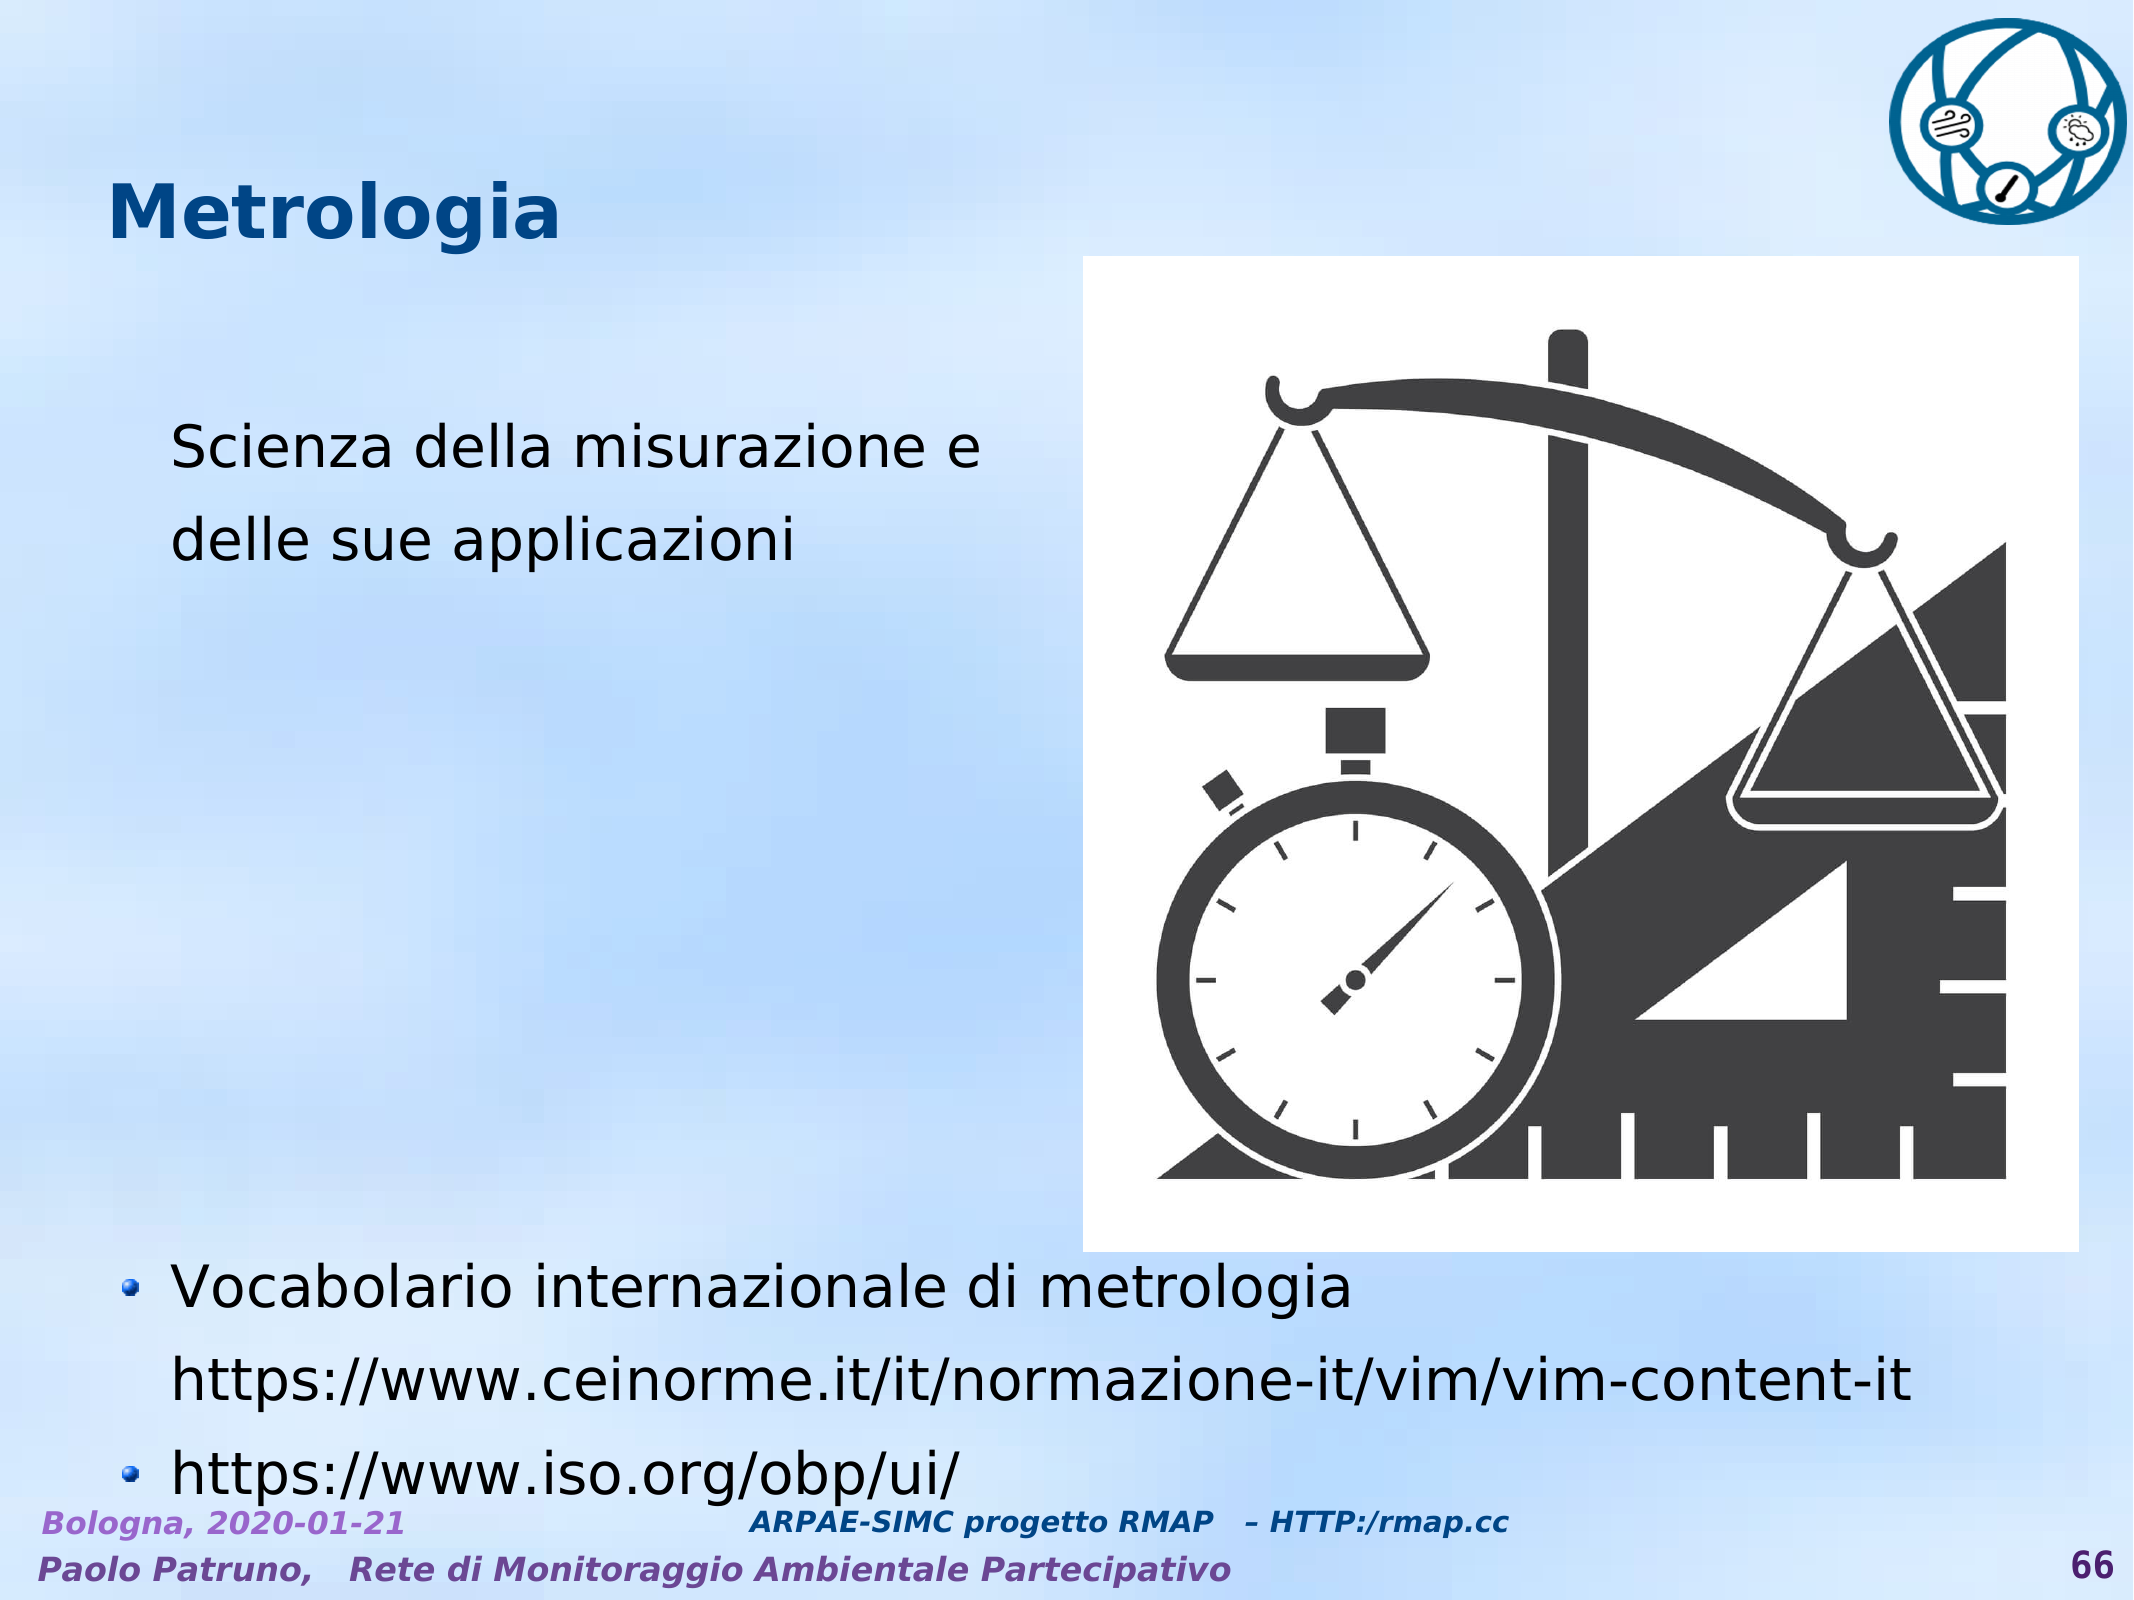

# Metrologia
Scienza della misurazione e
delle sue applicazioni
Vocabolario internazionale di metrologia
https://www.ceinorme.it/it/normazione-it/vim/vim-content-it
https://www.iso.org/obp/ui/